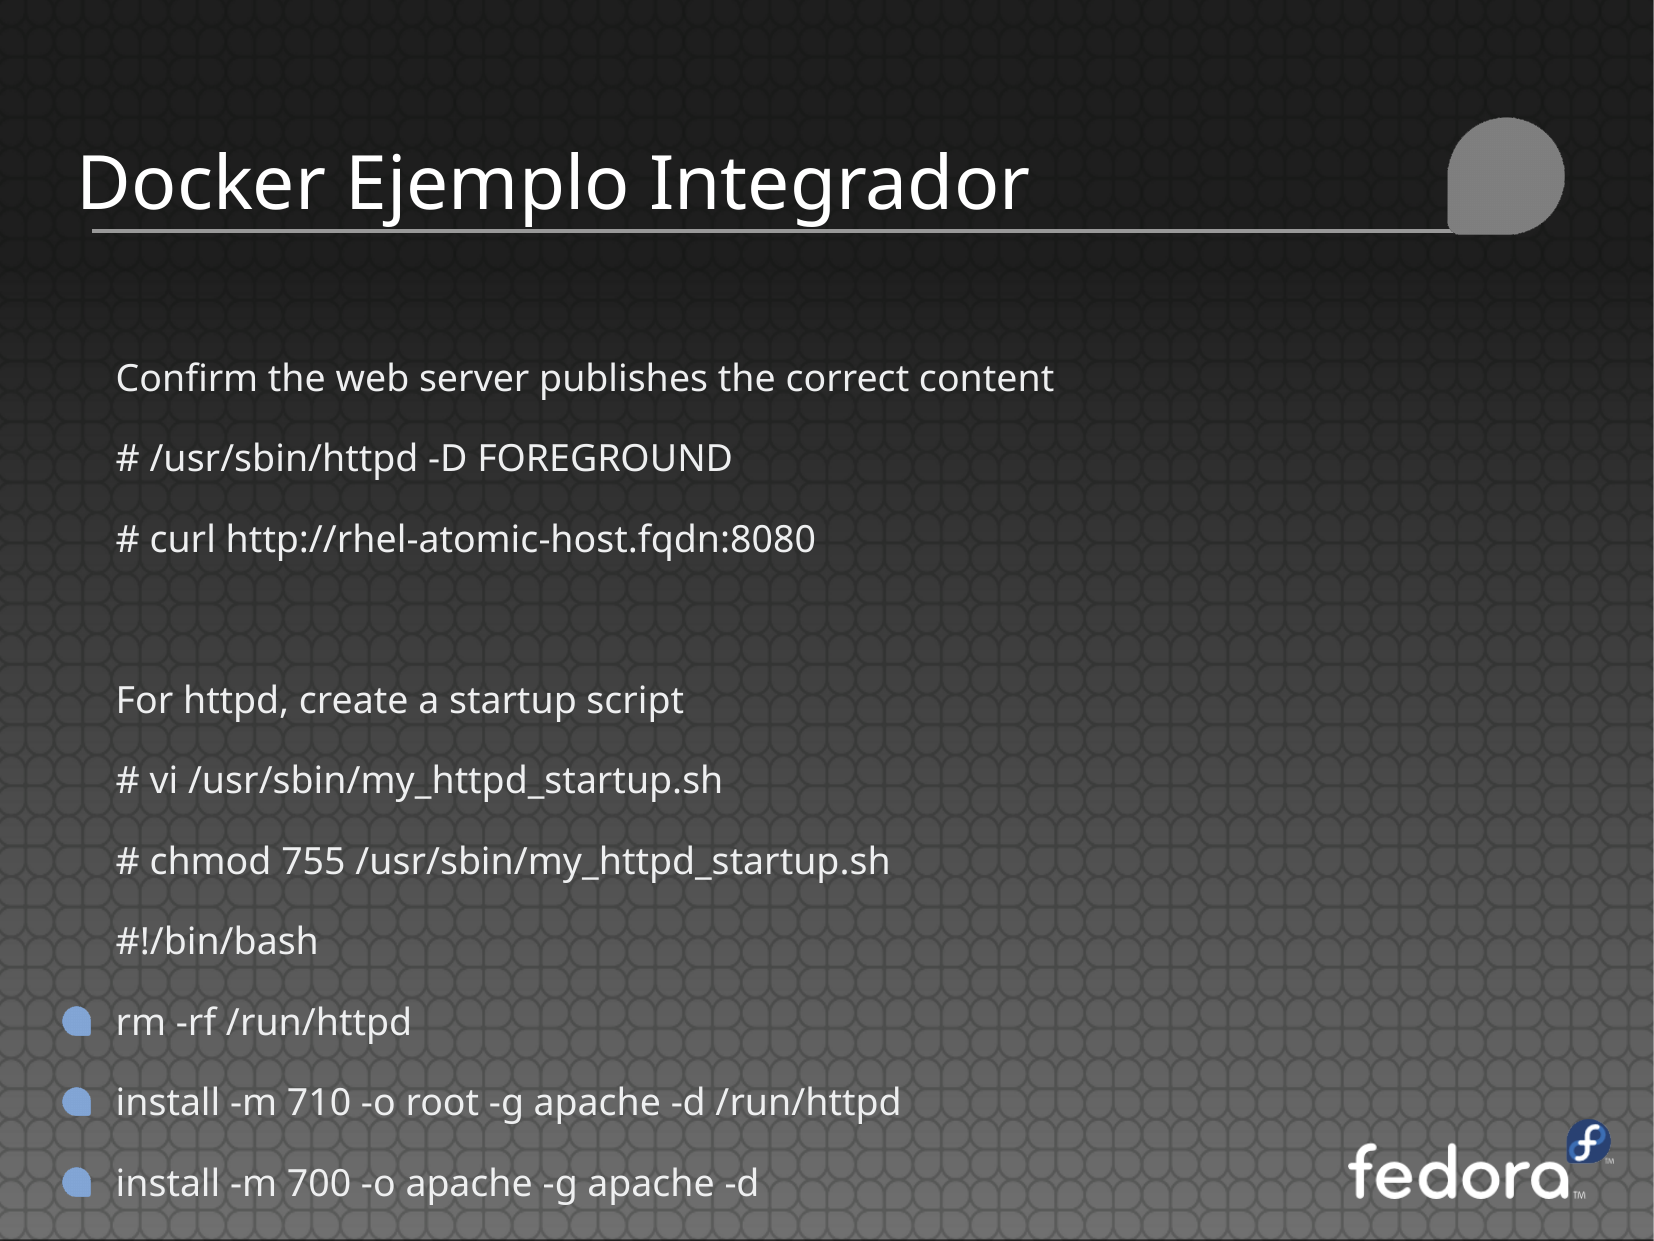

Confirm the web server publishes the correct content
# /usr/sbin/httpd -D FOREGROUND
# curl http://rhel-atomic-host.fqdn:8080
For httpd, create a startup script
# vi /usr/sbin/my_httpd_startup.sh
# chmod 755 /usr/sbin/my_httpd_startup.sh
#!/bin/bash
rm -rf /run/httpd
install -m 710 -o root -g apache -d /run/httpd
install -m 700 -o apache -g apache -d
/run/httpd/htcacheclean
exec /usr/sbin/httpd -D FOREGROUND
# Docker Ejemplo Integrador